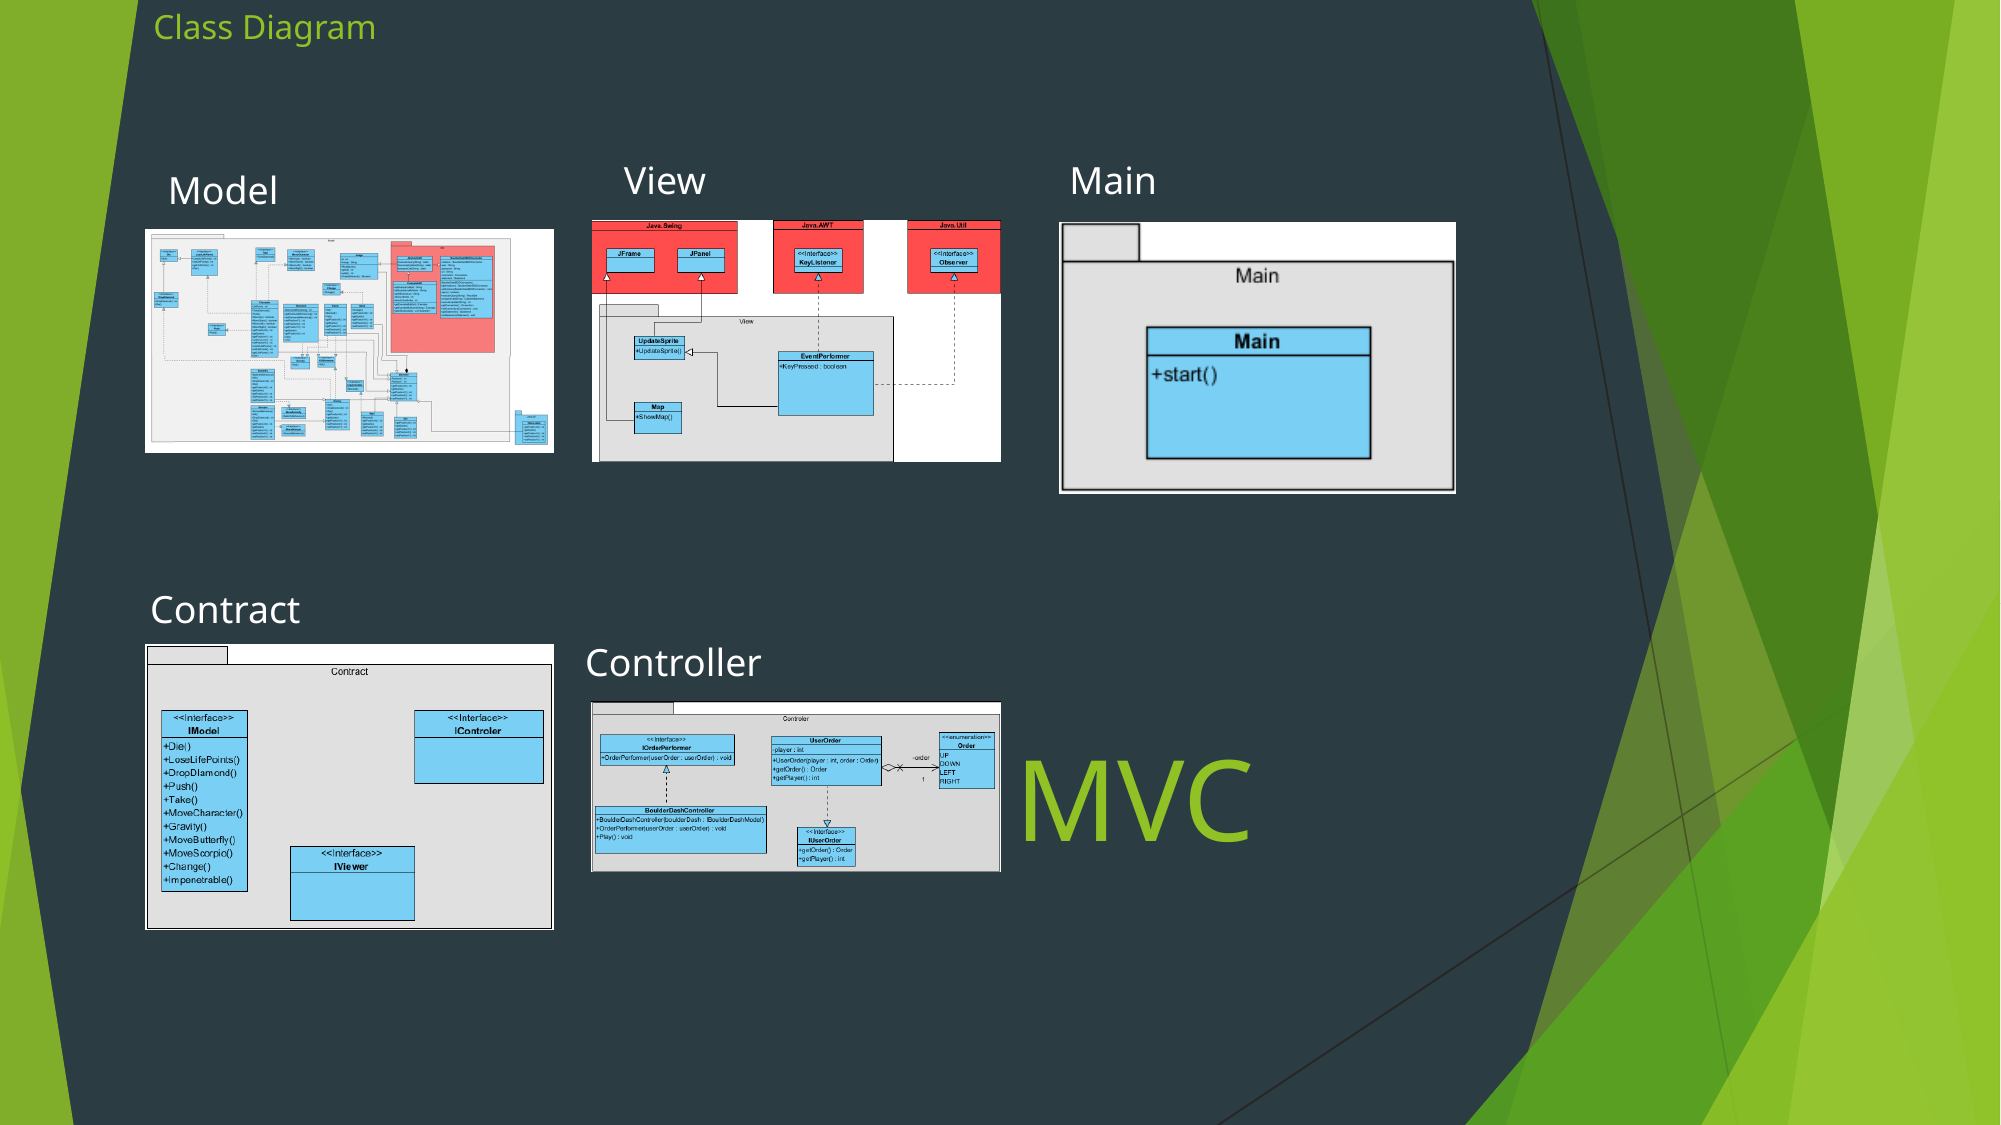

Class Diagram
View
Main
Model
MVC
Contract
Controller